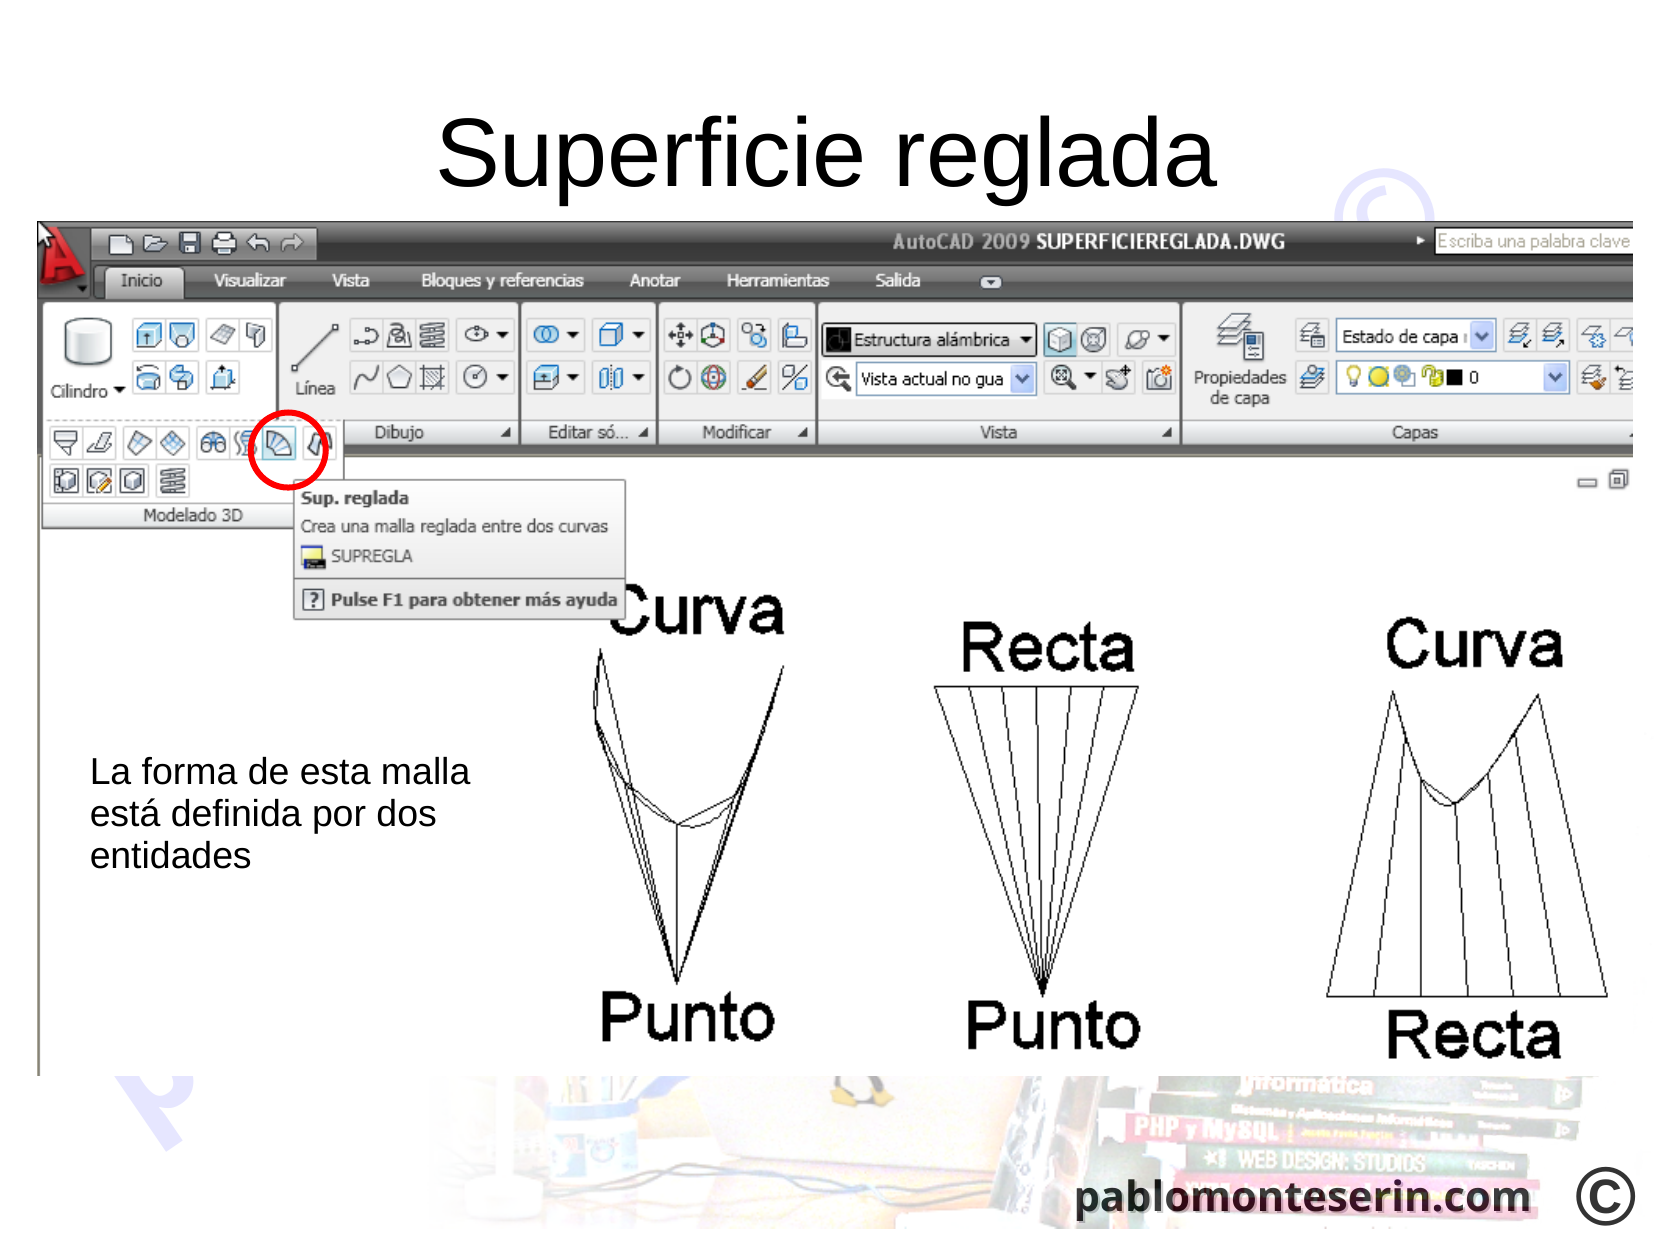

# Superficie reglada
La forma de esta malla está definida por dos entidades